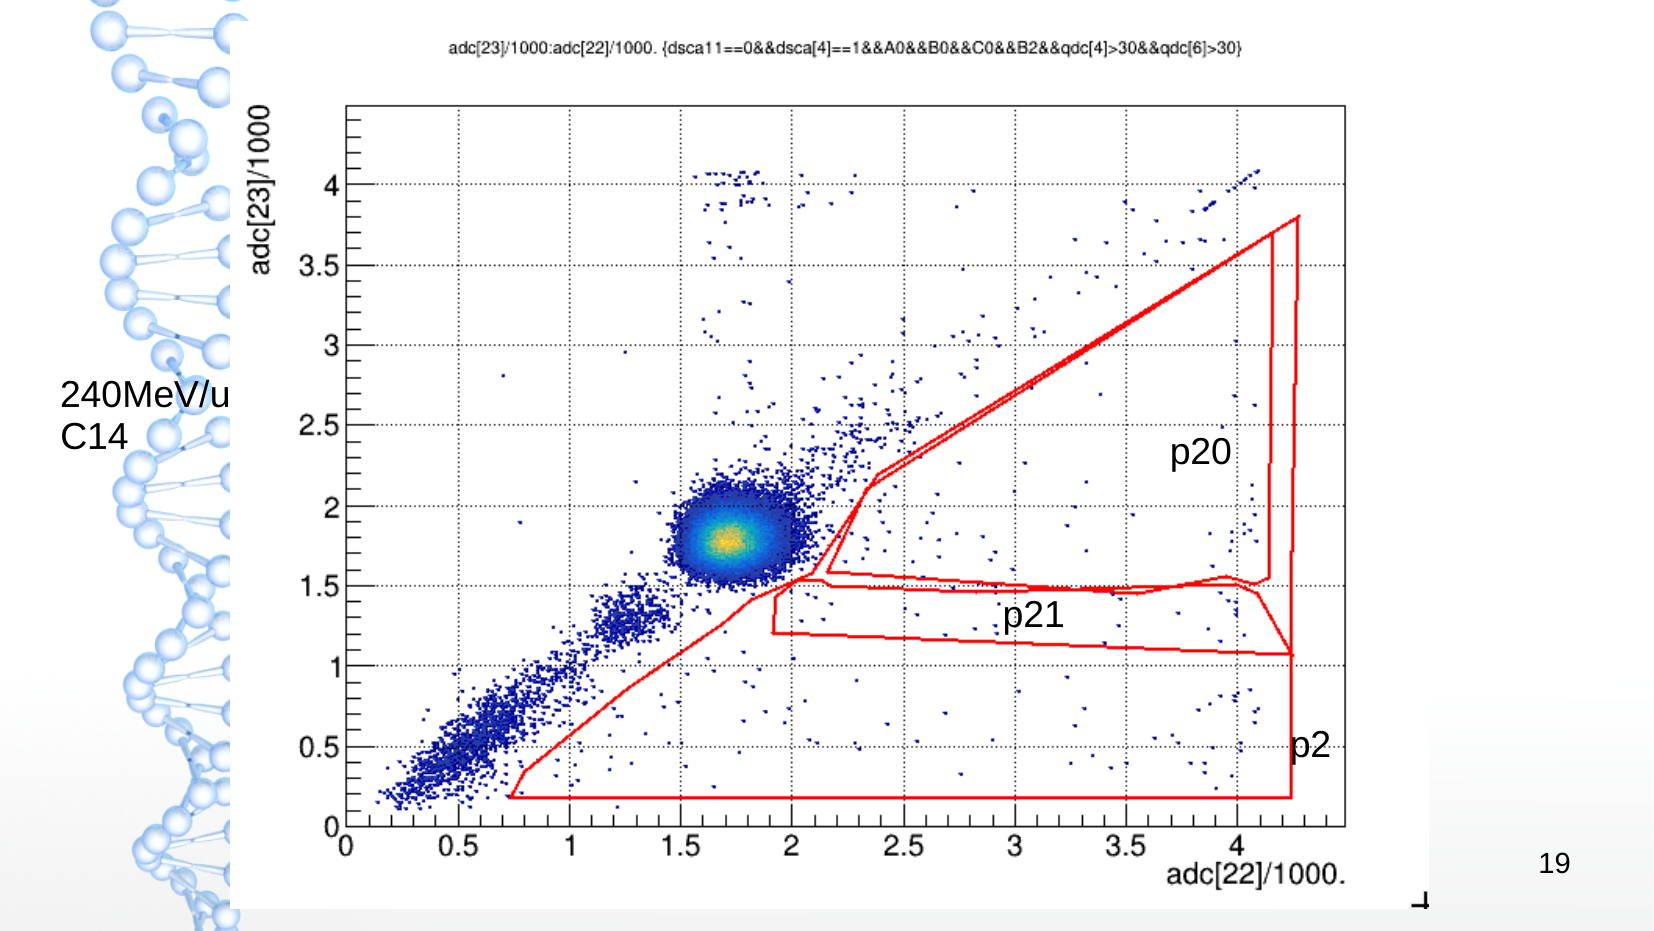

#
240MeV/u C14
p20
p21
p2
19